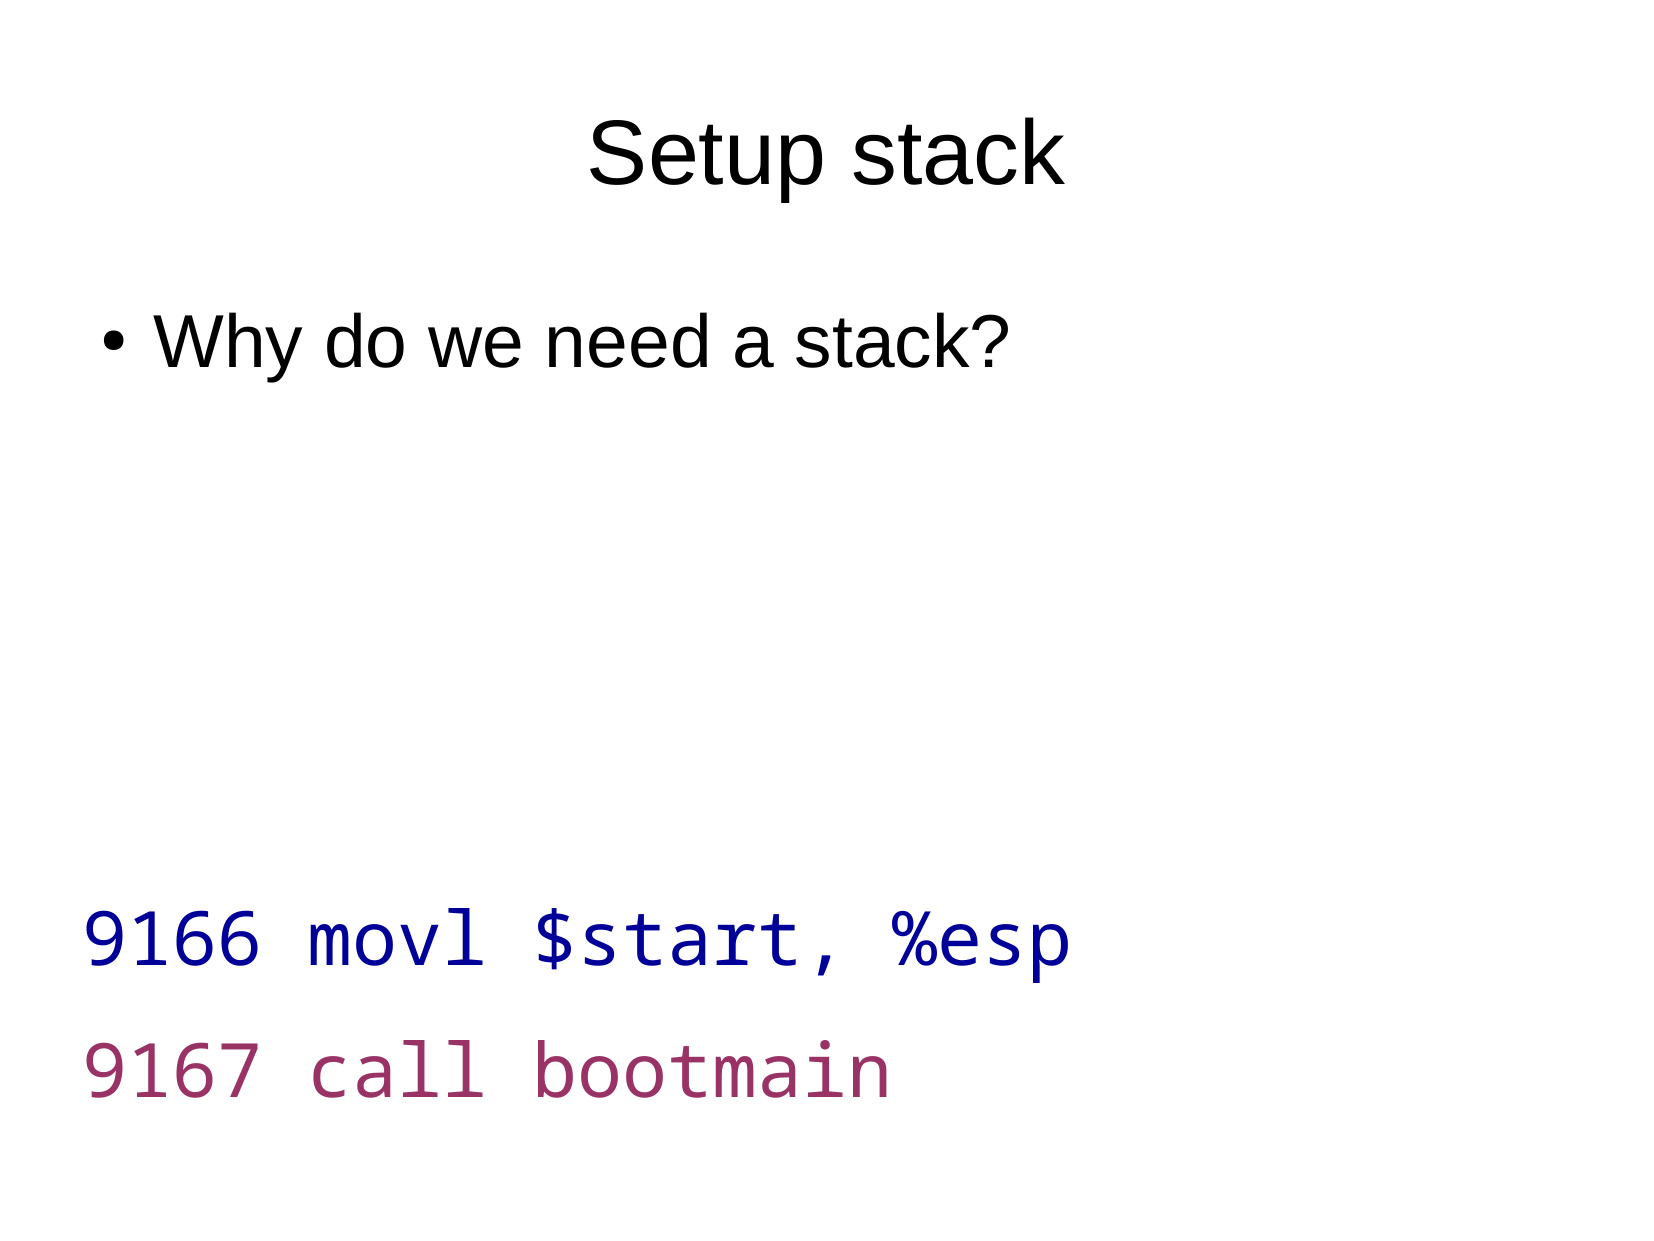

Setup stack
# Why do we need a stack?
9166 movl $start, %esp
9167 call bootmain